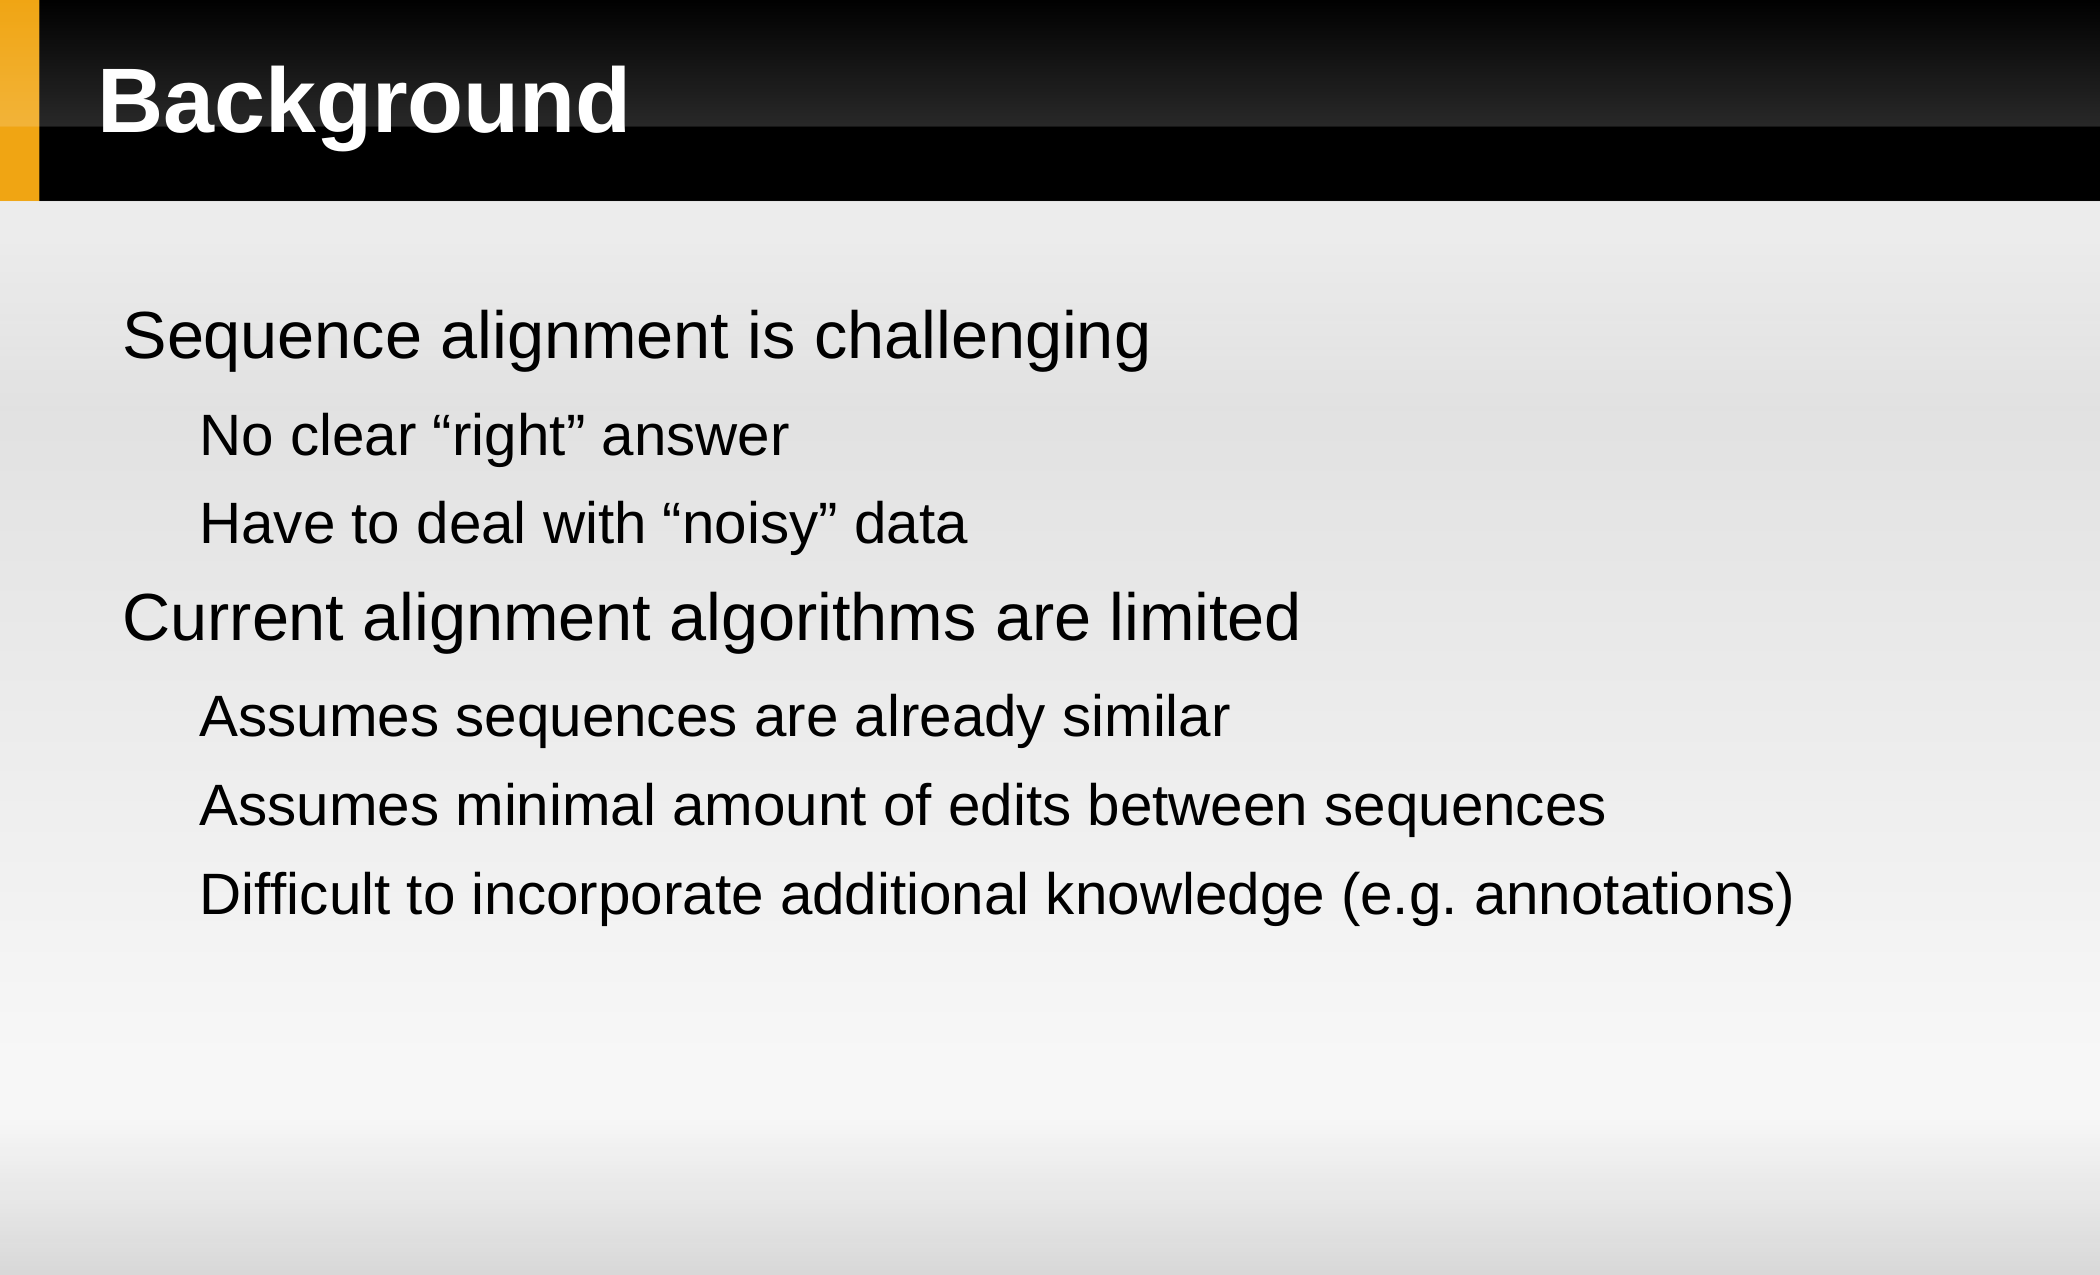

# Background
Sequence alignment is challenging
No clear “right” answer
Have to deal with “noisy” data
Current alignment algorithms are limited
Assumes sequences are already similar
Assumes minimal amount of edits between sequences
Difficult to incorporate additional knowledge (e.g. annotations)